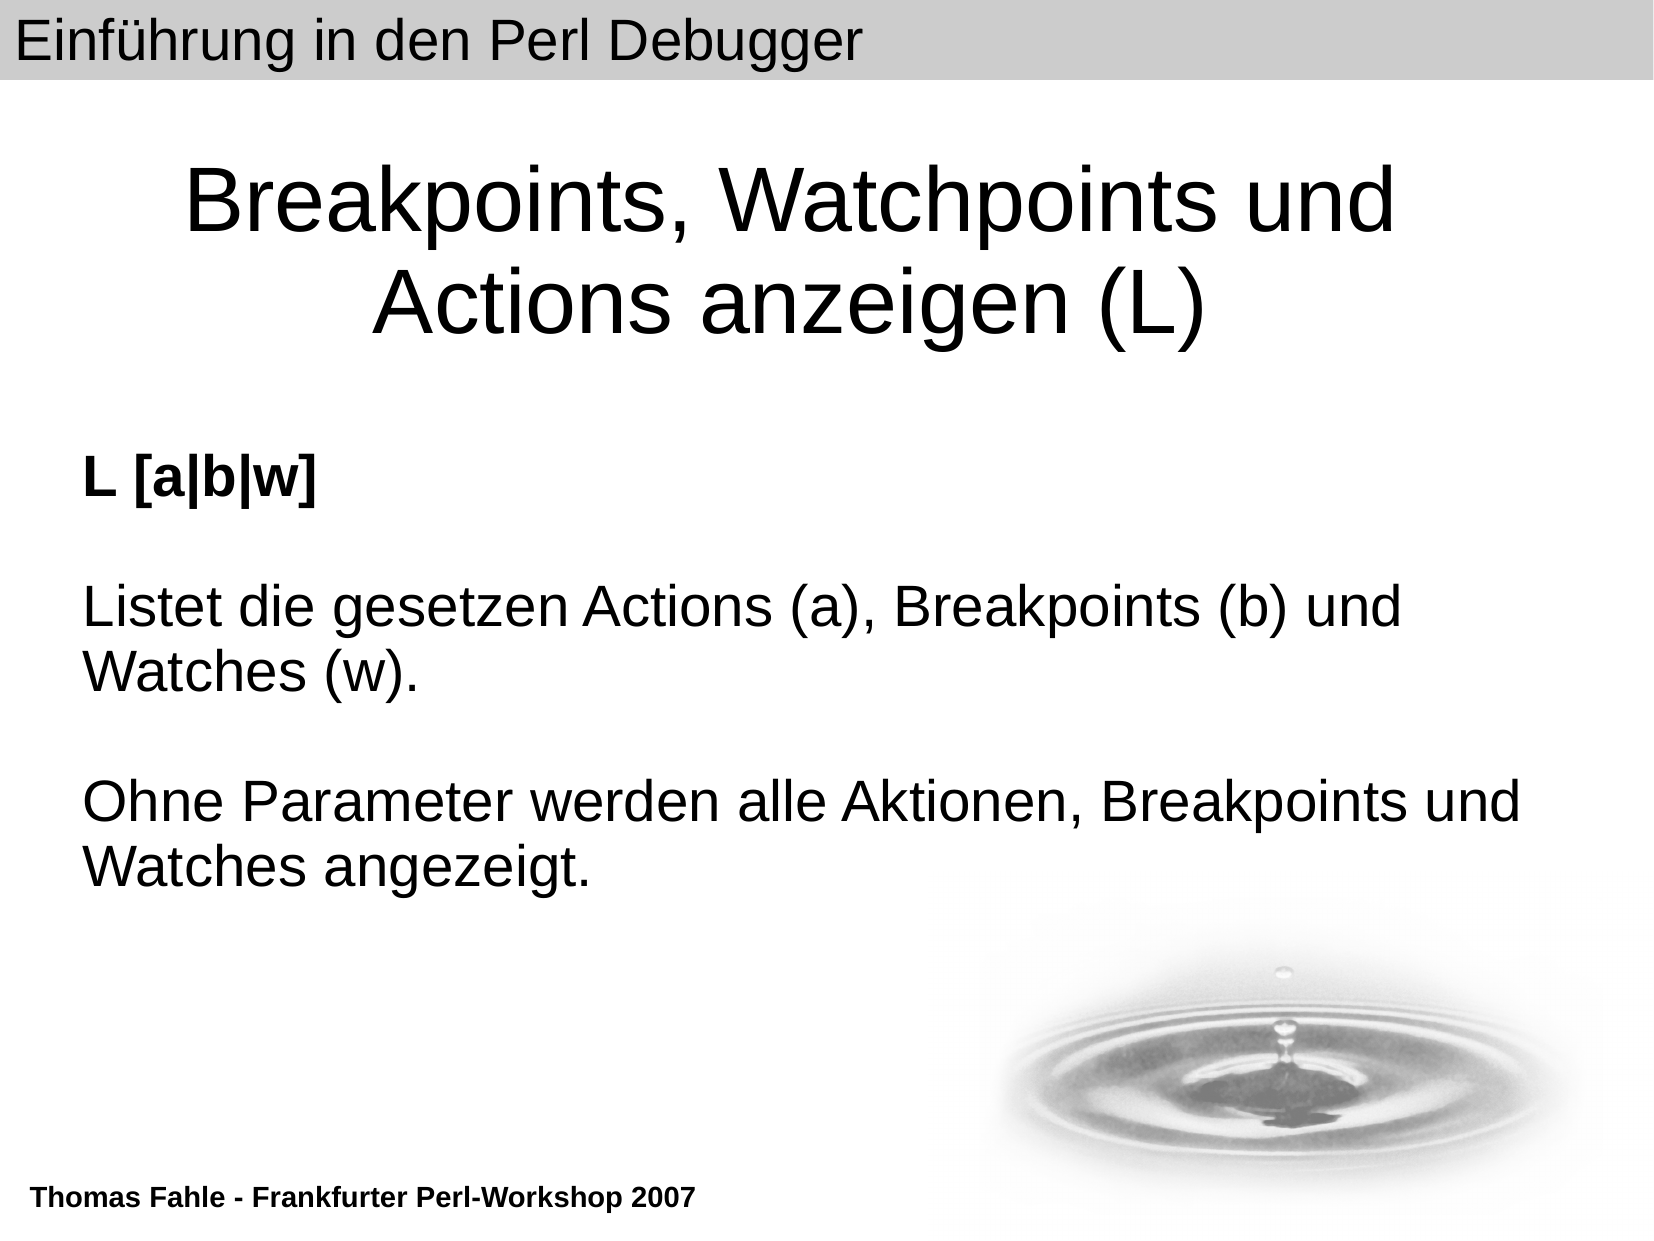

# Breakpoints, Watchpoints und Actions anzeigen (L)
L [a|b|w]
Listet die gesetzen Actions (a), Breakpoints (b) und Watches (w).
Ohne Parameter werden alle Aktionen, Breakpoints und Watches angezeigt.